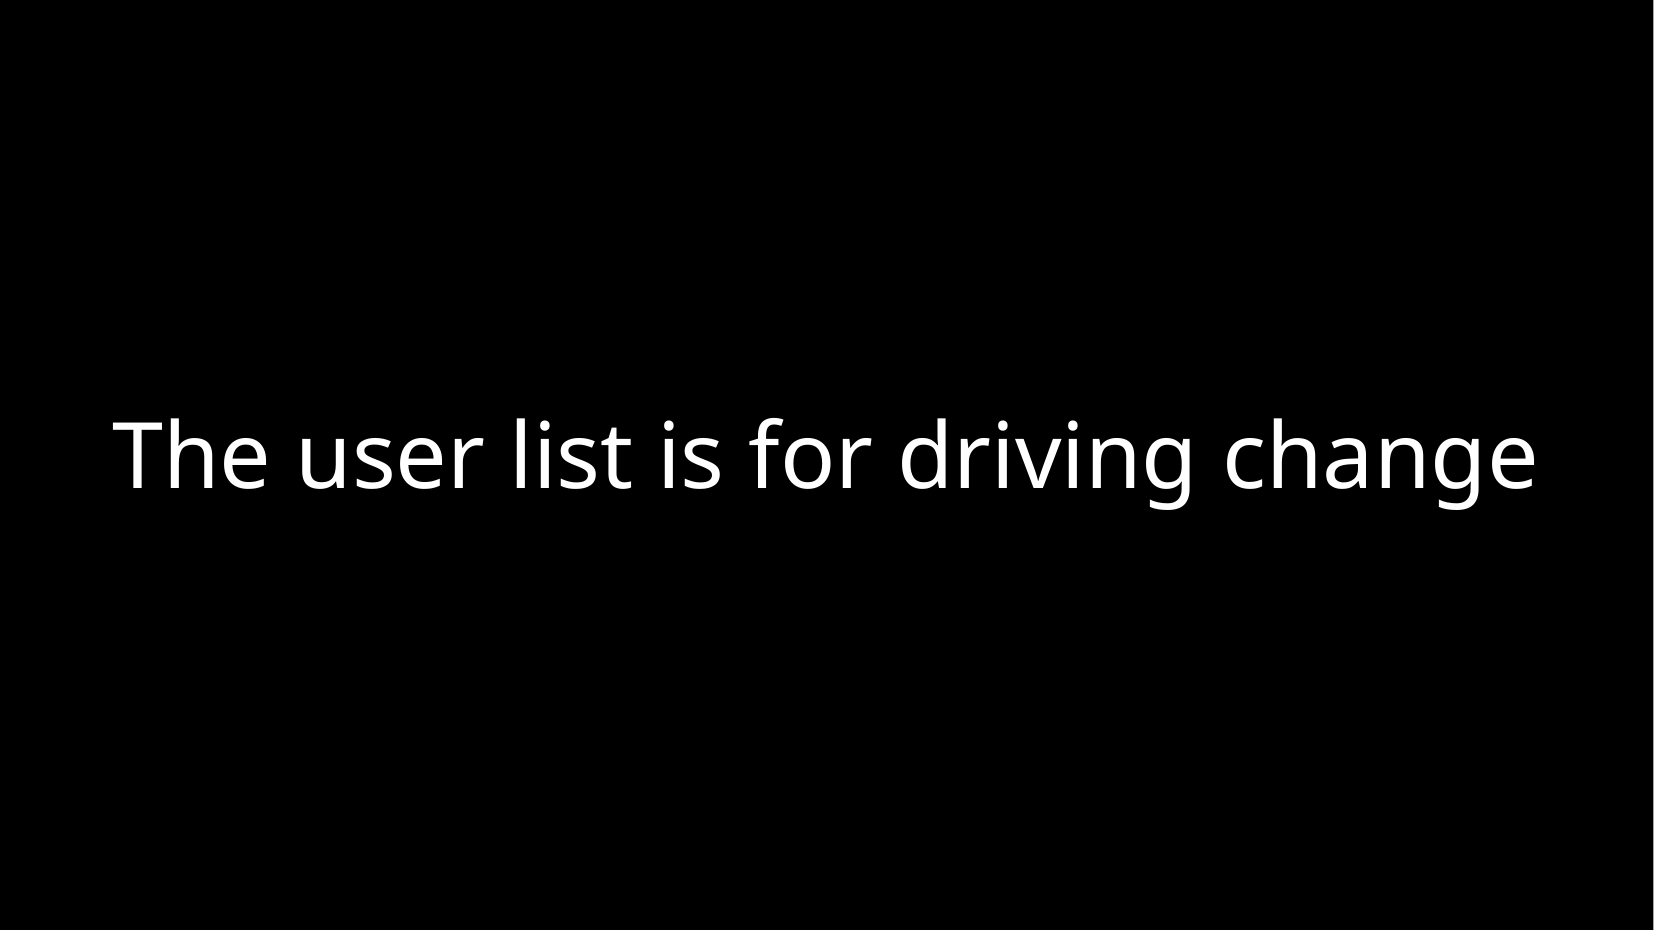

# The user list is for driving change